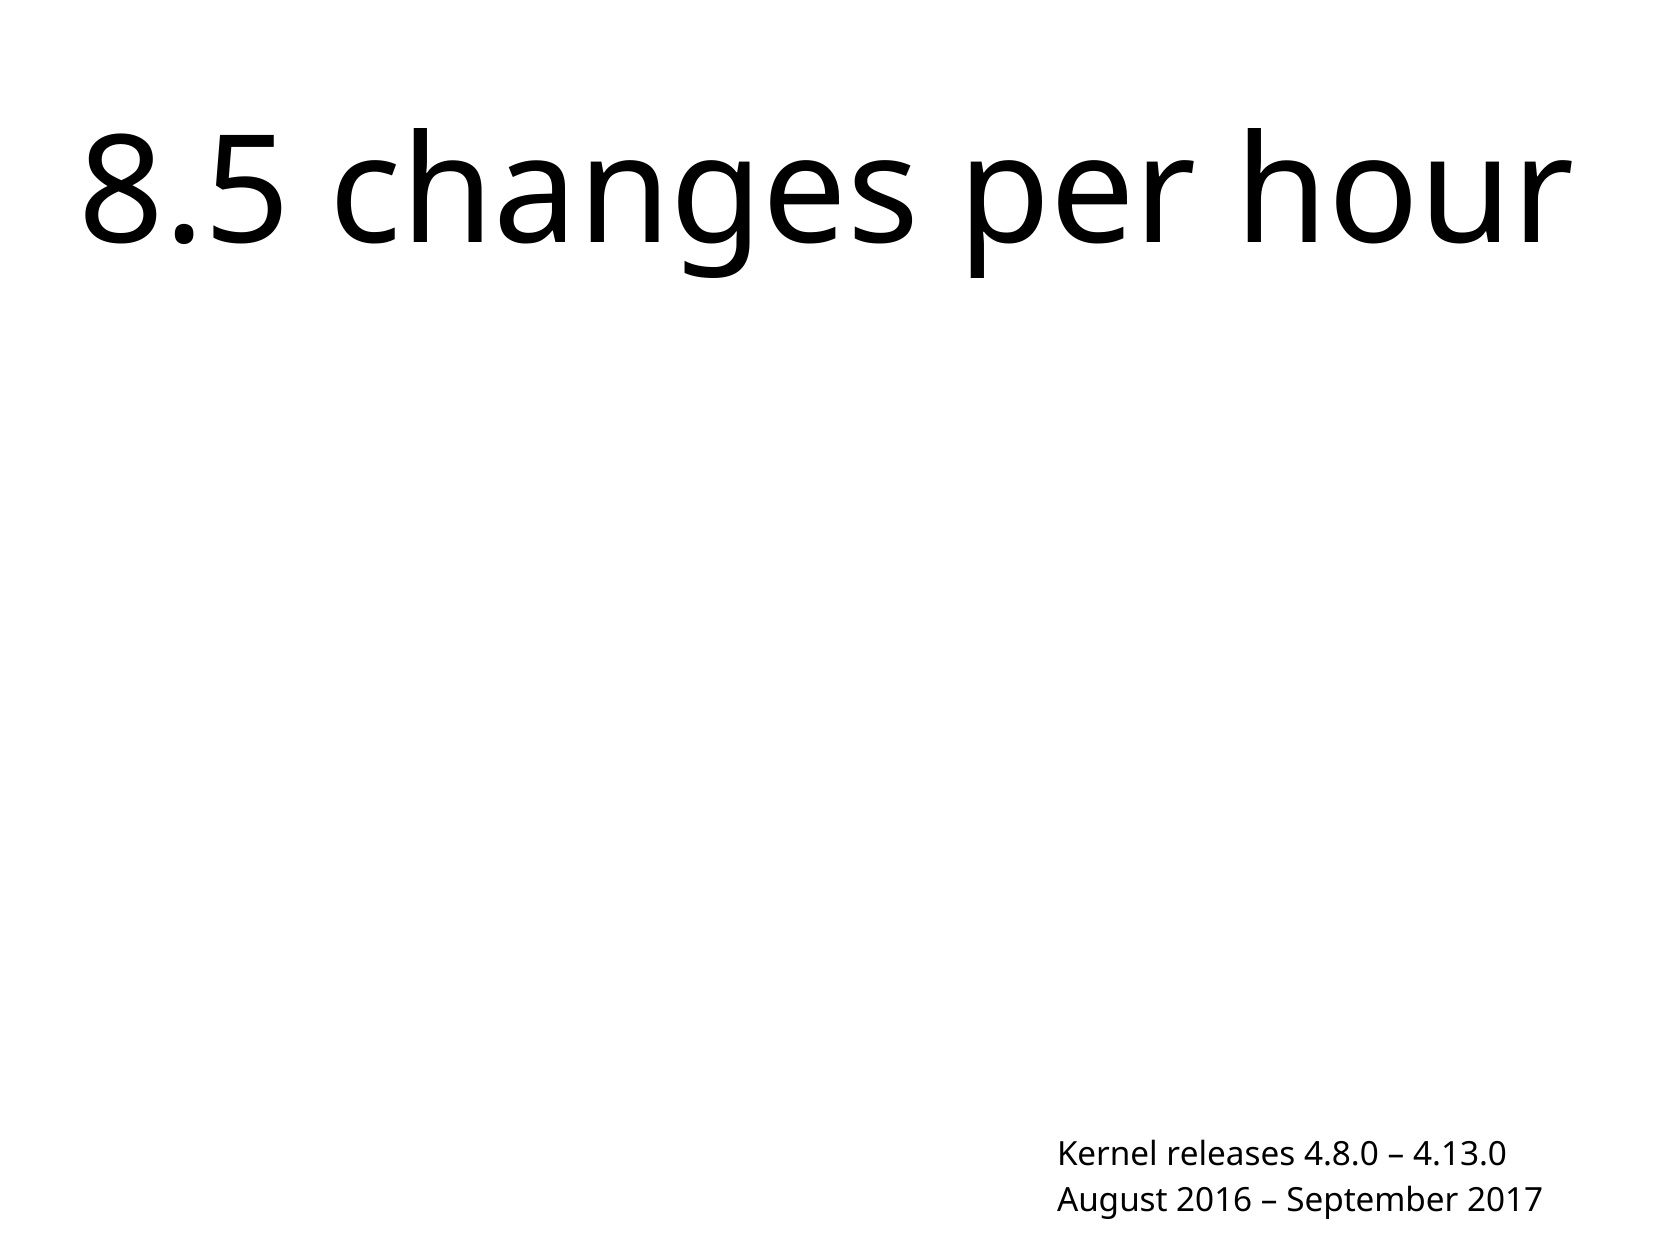

8.5 changes per hour
Kernel releases 4.8.0 – 4.13.0
August 2016 – September 2017